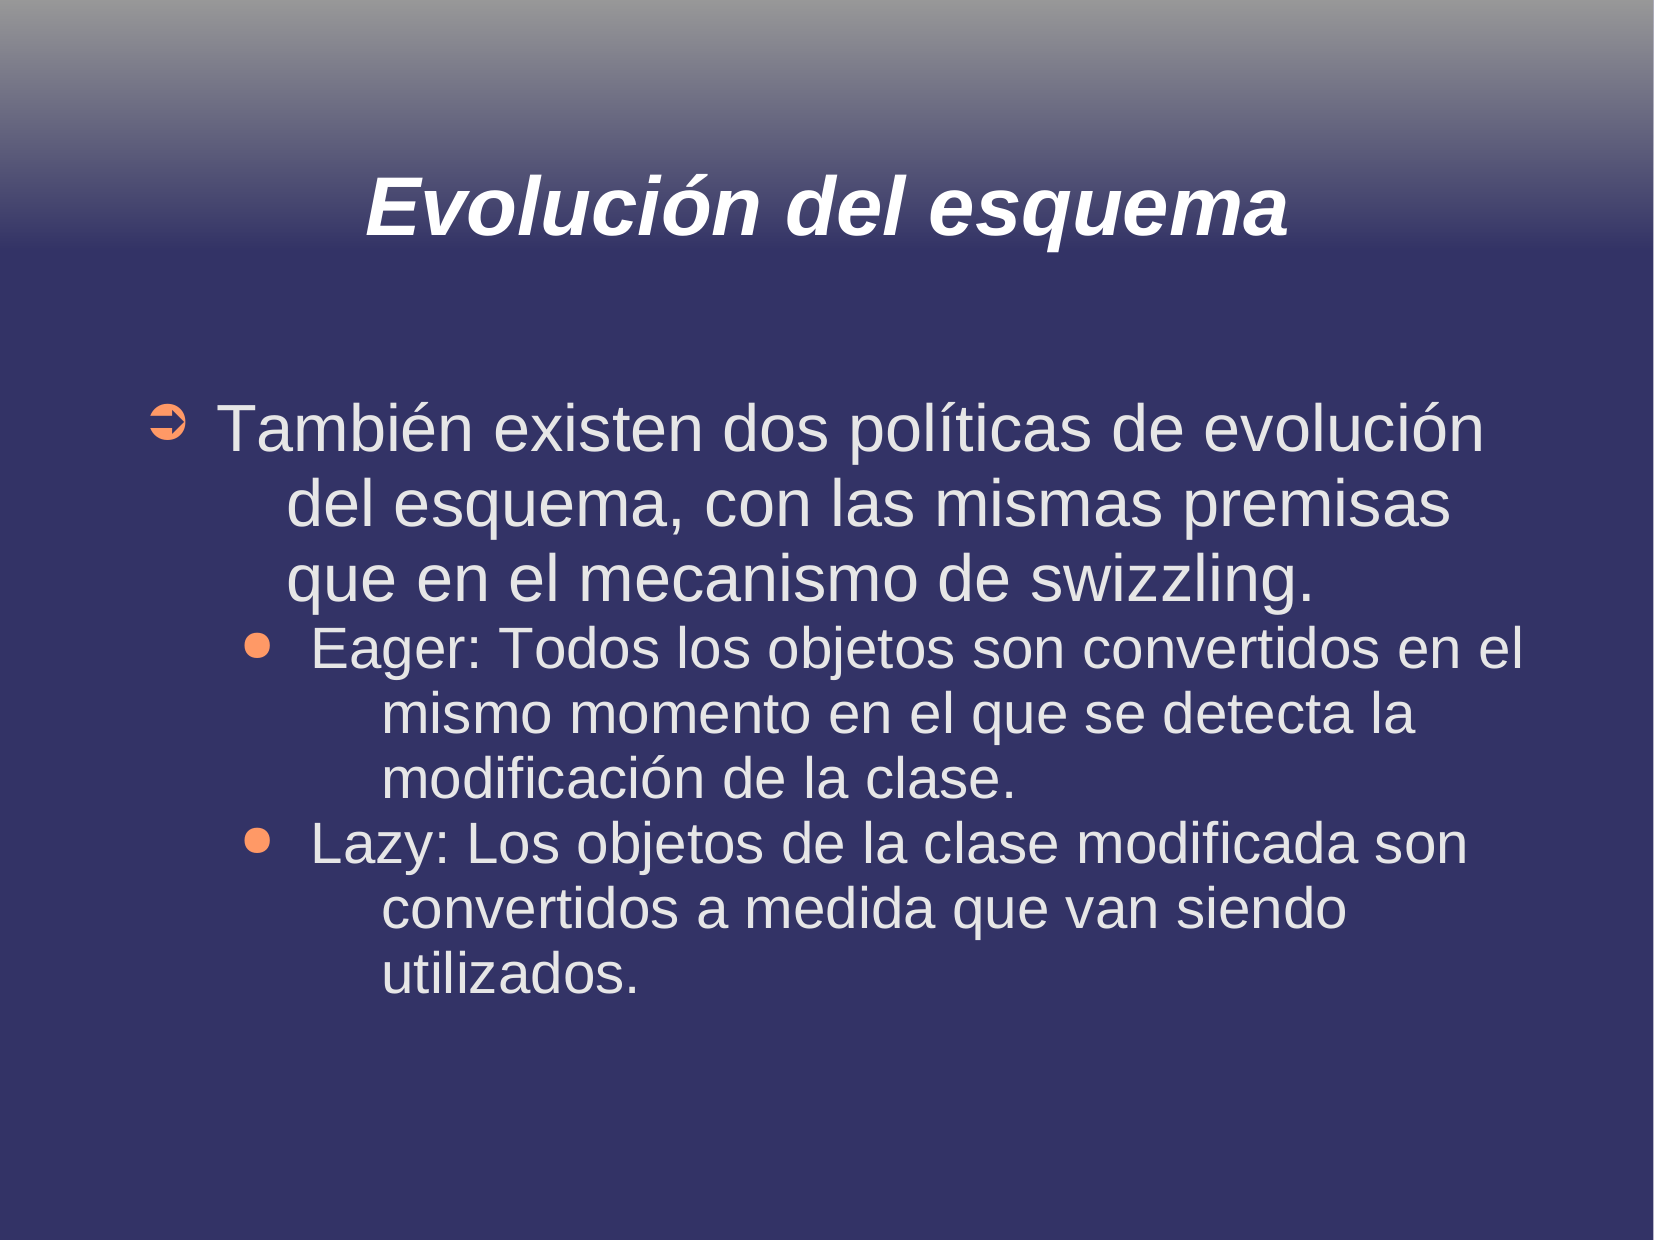

# Evolución del esquema
También existen dos políticas de evolución del esquema, con las mismas premisas que en el mecanismo de swizzling.
Eager: Todos los objetos son convertidos en el mismo momento en el que se detecta la modificación de la clase.
Lazy: Los objetos de la clase modificada son convertidos a medida que van siendo utilizados.